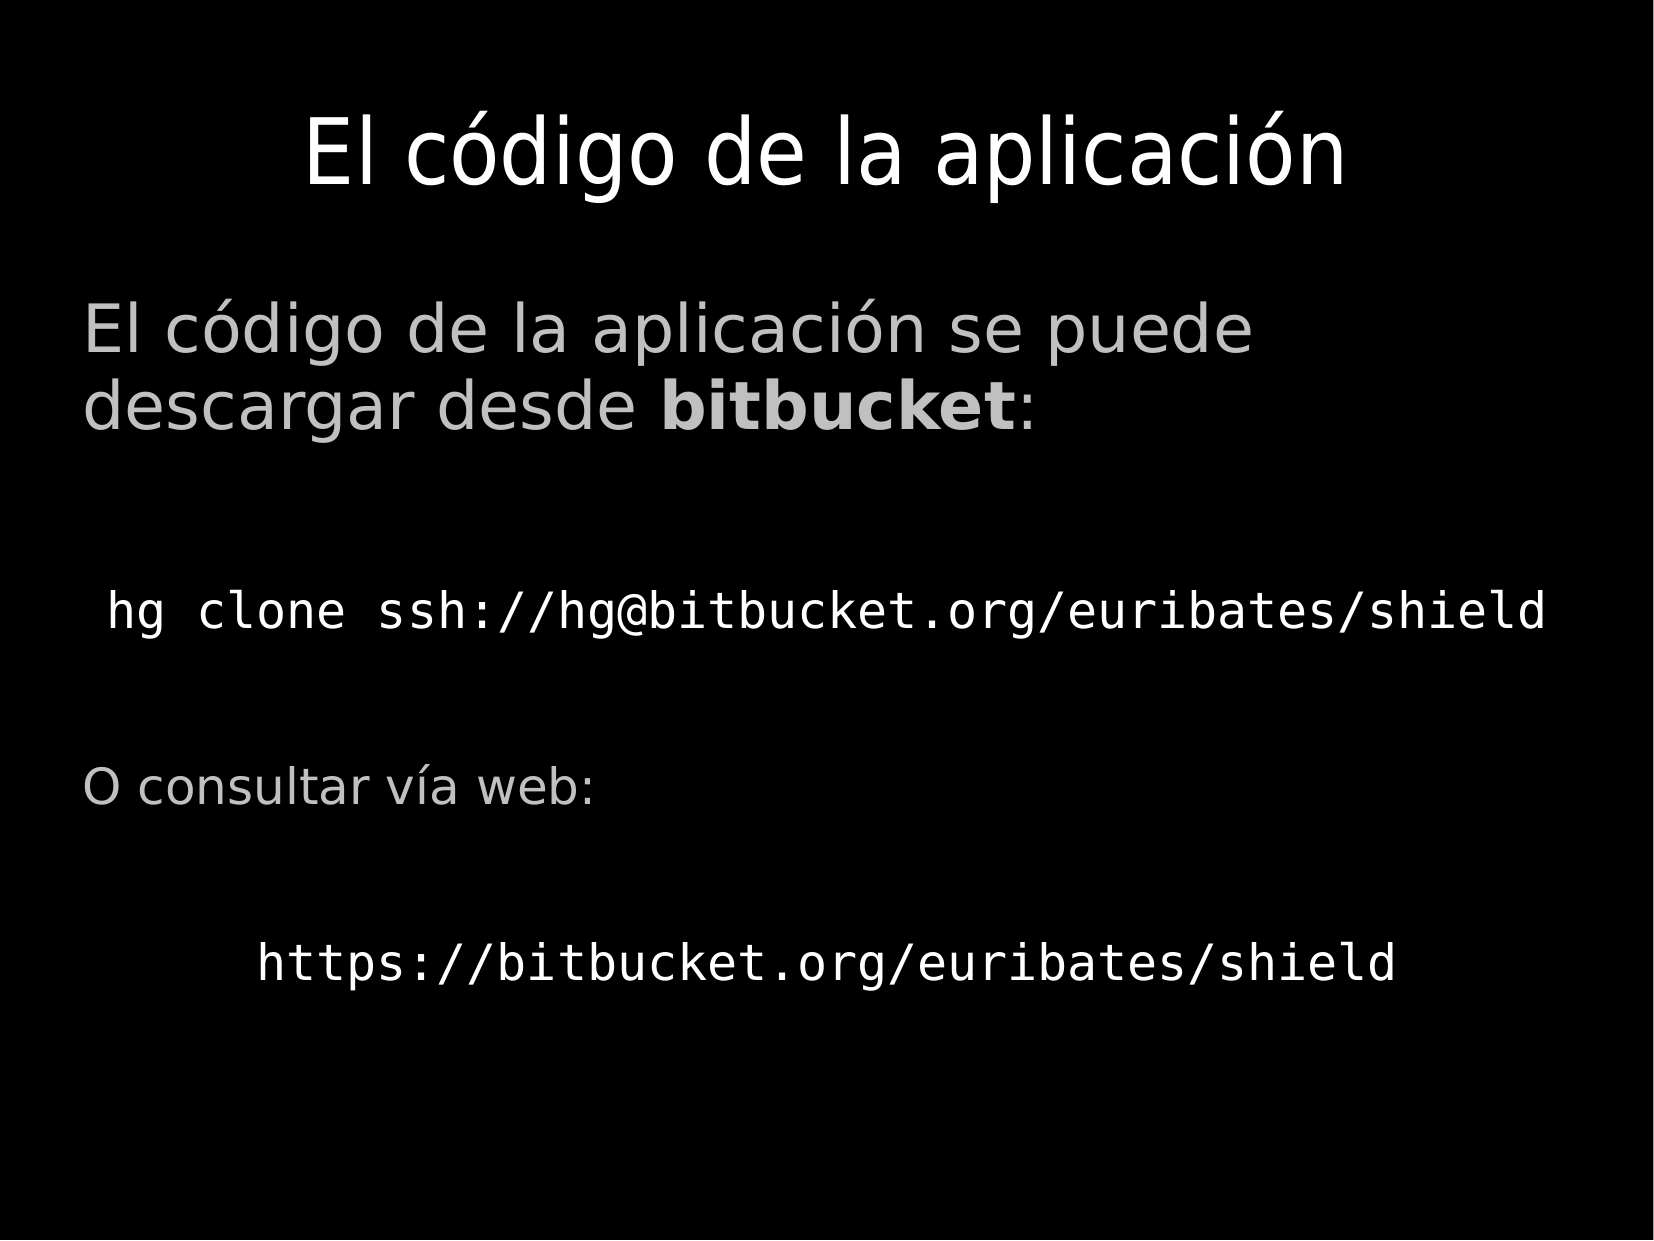

# El código de la aplicación
El código de la aplicación se puede descargar desde bitbucket:
hg clone ssh://hg@bitbucket.org/euribates/shield
O consultar vía web:
https://bitbucket.org/euribates/shield